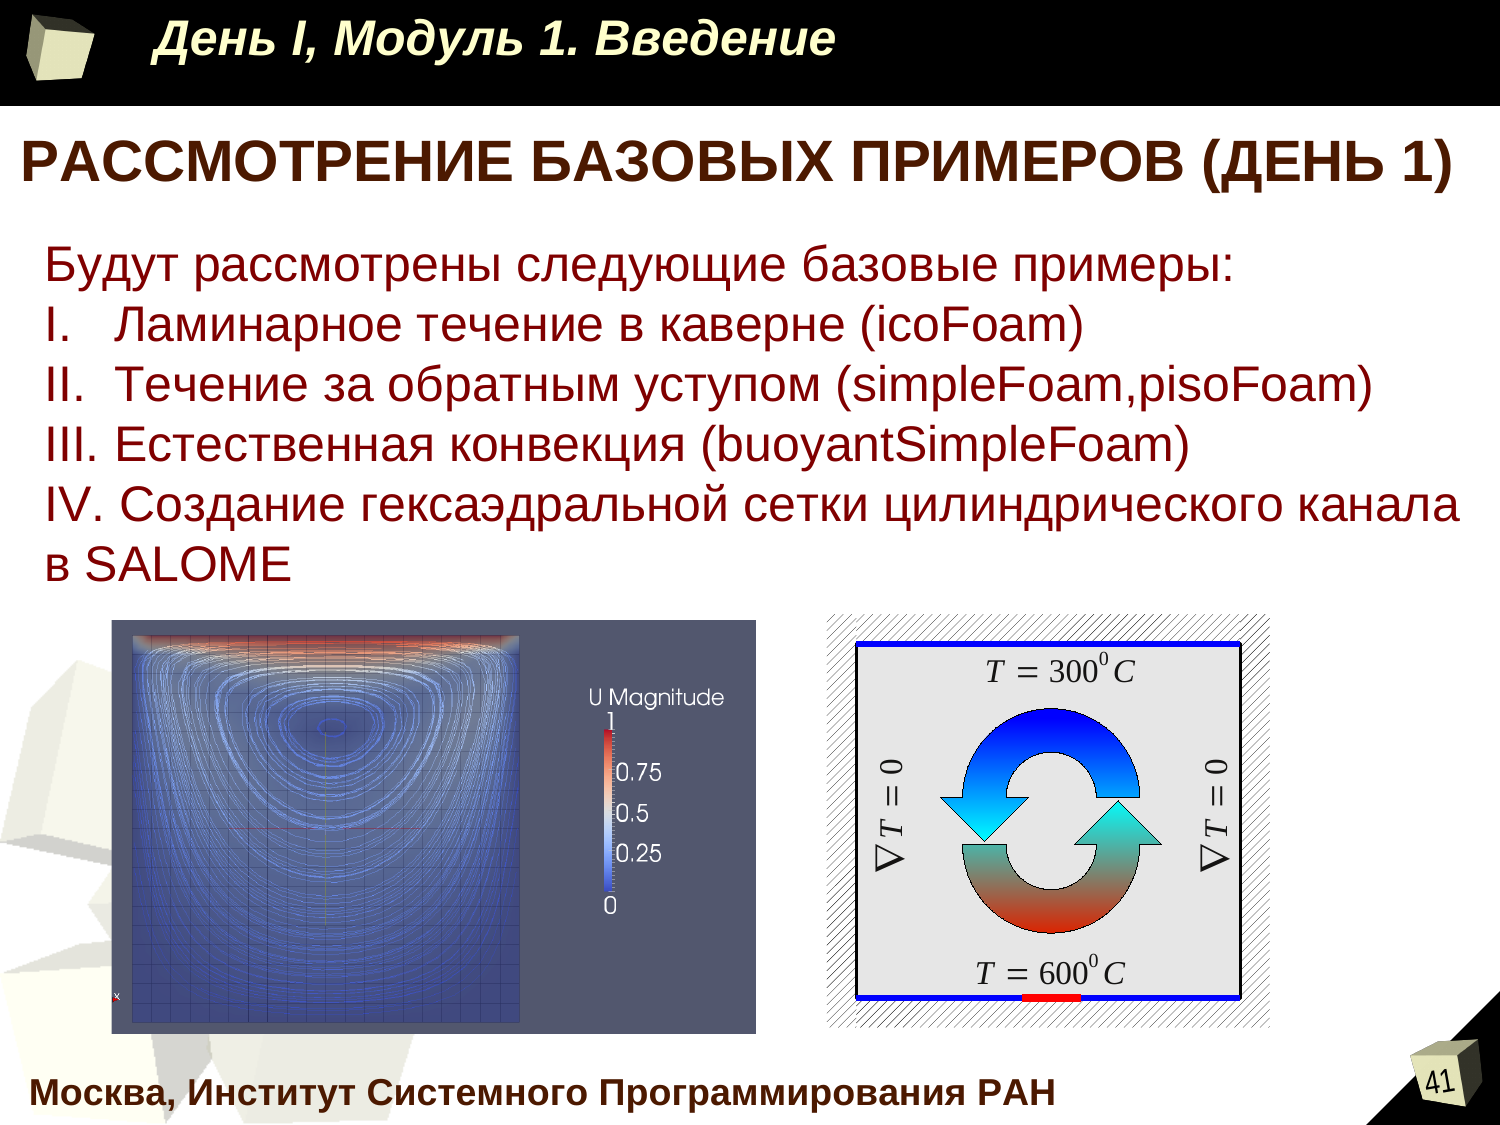

#
РАССМОТРЕНИЕ БАЗОВЫХ ПРИМЕРОВ (ДЕНЬ 1)
Будут рассмотрены следующие базовые примеры:
 Ламинарное течение в каверне (icoFoam)
 Течение за обратным уступом (simpleFoam,pisoFoam)
 Естественная конвекция (buoyantSimpleFoam)
 Создание гексаэдральной сетки цилиндрического канала в SALOME